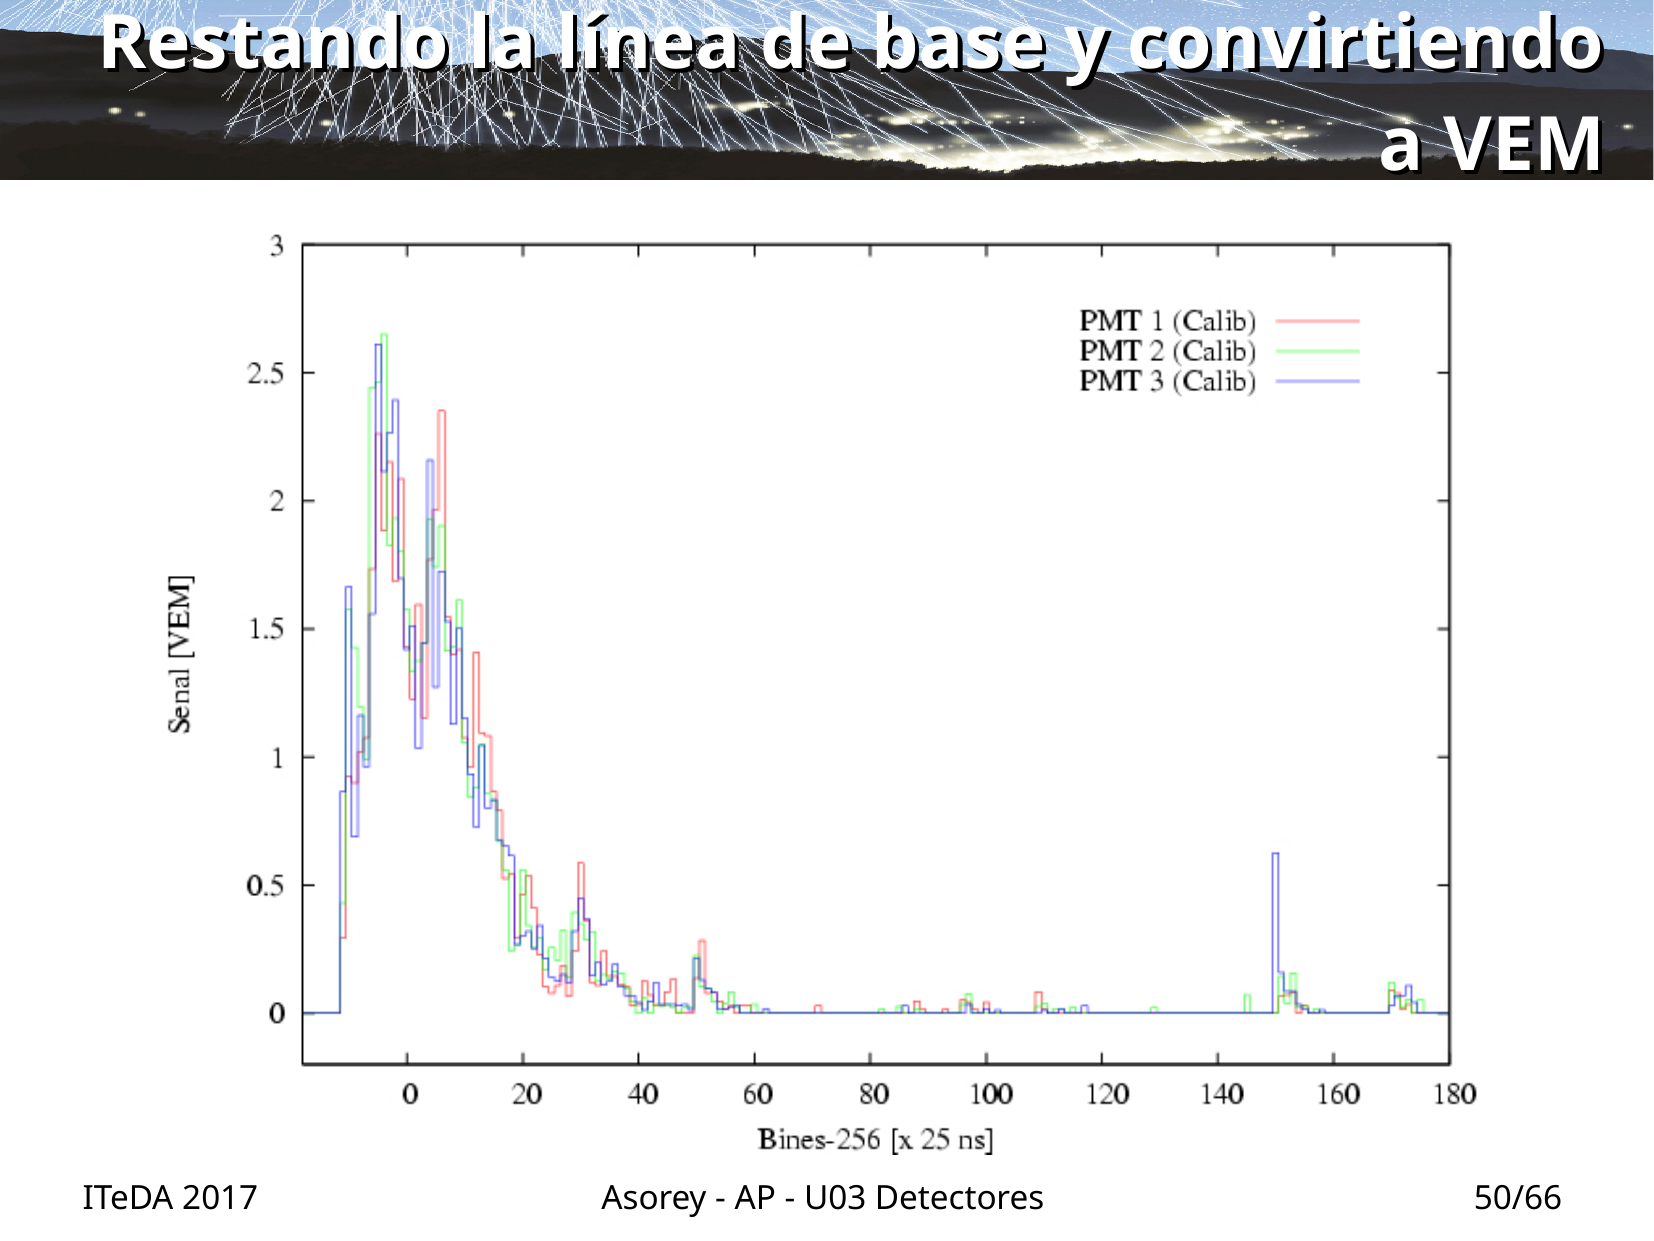

# Restando la línea de base y convirtiendo a VEM
ITeDA 2017
Asorey - AP - U03 Detectores
50